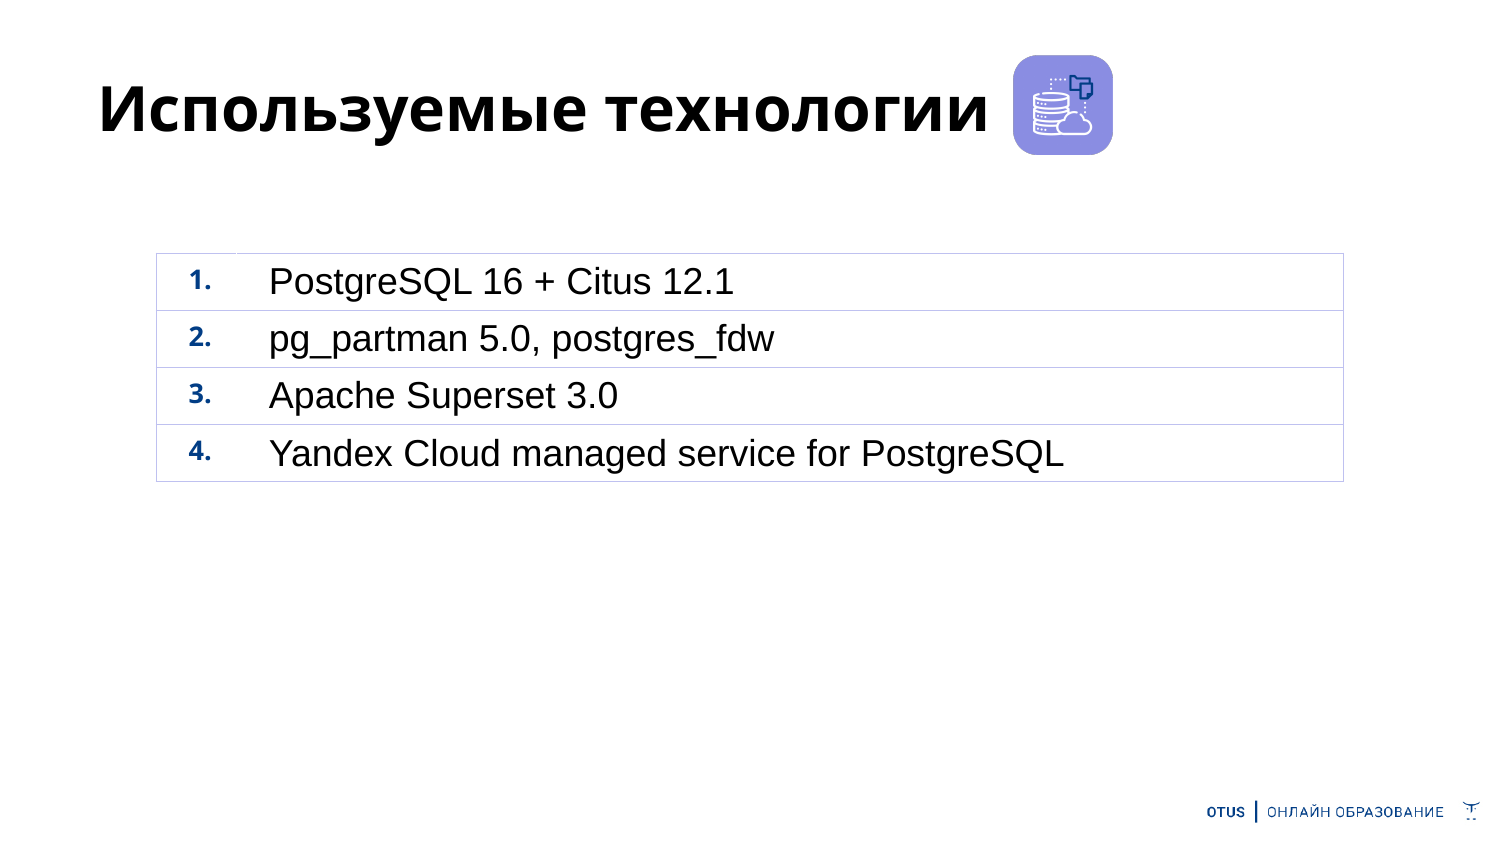

# Используемые технологии
| 1. | PostgreSQL 16 + Citus 12.1 |
| --- | --- |
| 2. | pg\_partman 5.0, postgres\_fdw |
| 3. | Apache Superset 3.0 |
| 4. | Yandex Cloud managed service for PostgreSQL |